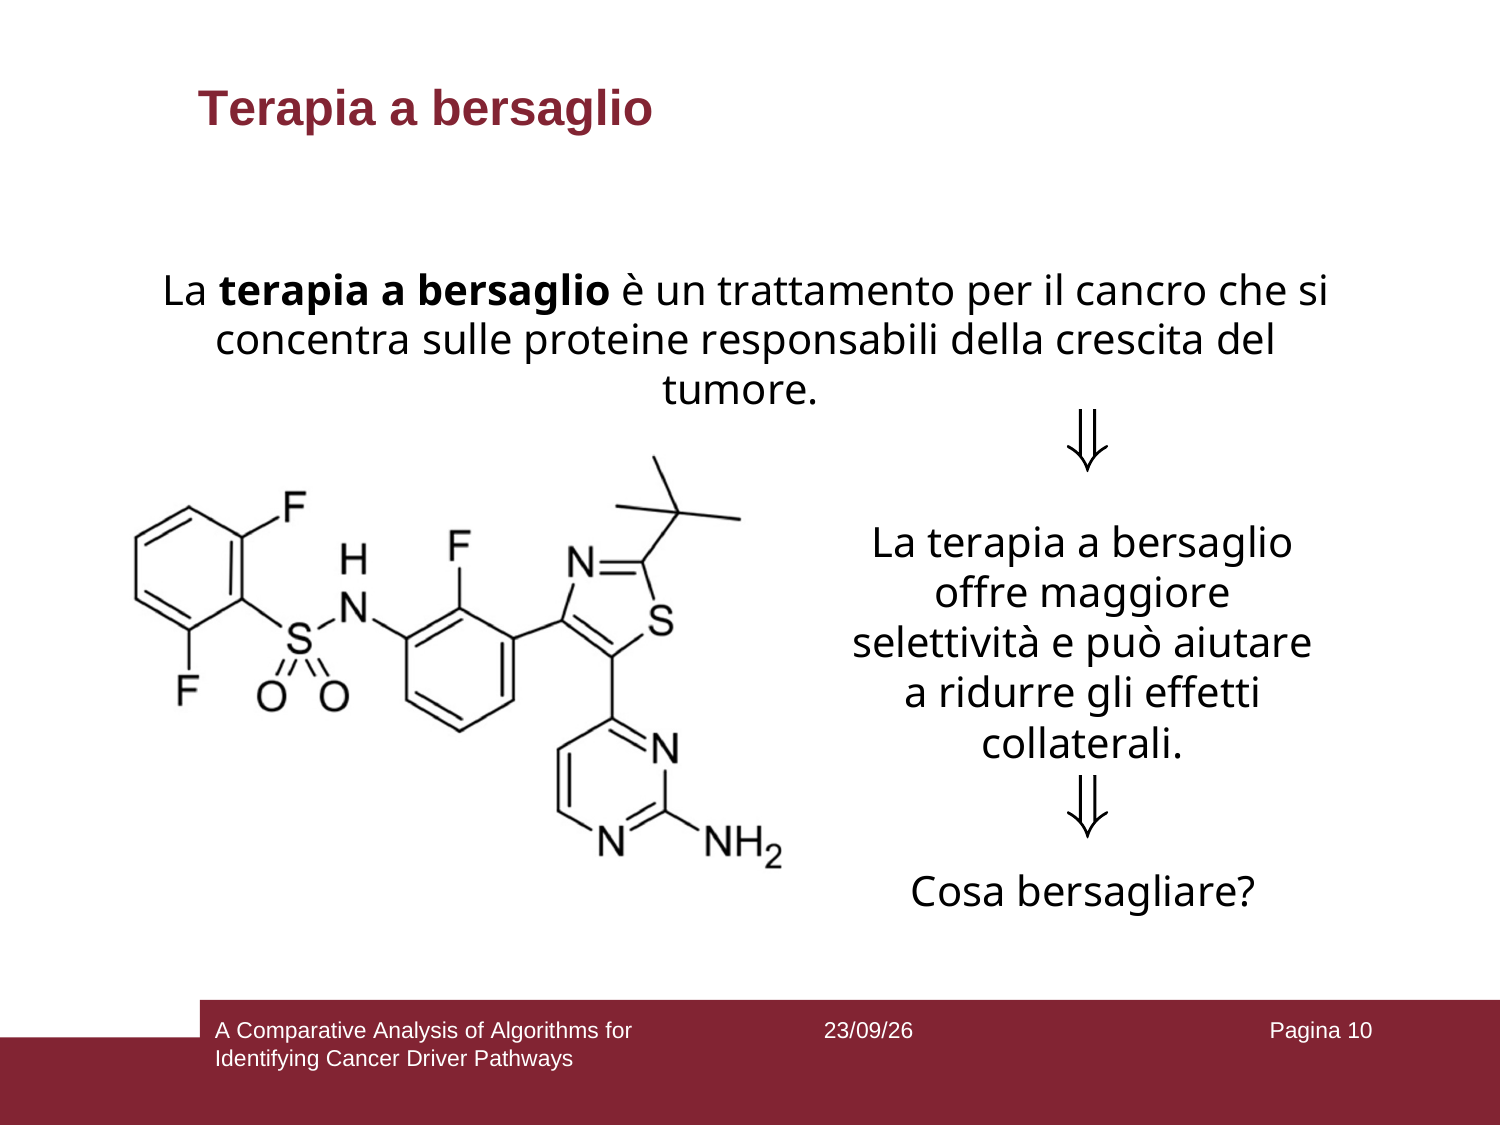

# Terapia a bersaglio
La terapia a bersaglio è un trattamento per il cancro che si concentra sulle proteine responsabili della crescita del tumore.
La terapia a bersaglio offre maggiore selettività e può aiutare a ridurre gli effetti collaterali.
Cosa bersagliare?
A Comparative Analysis of Algorithms for Identifying Cancer Driver Pathways
Pagina